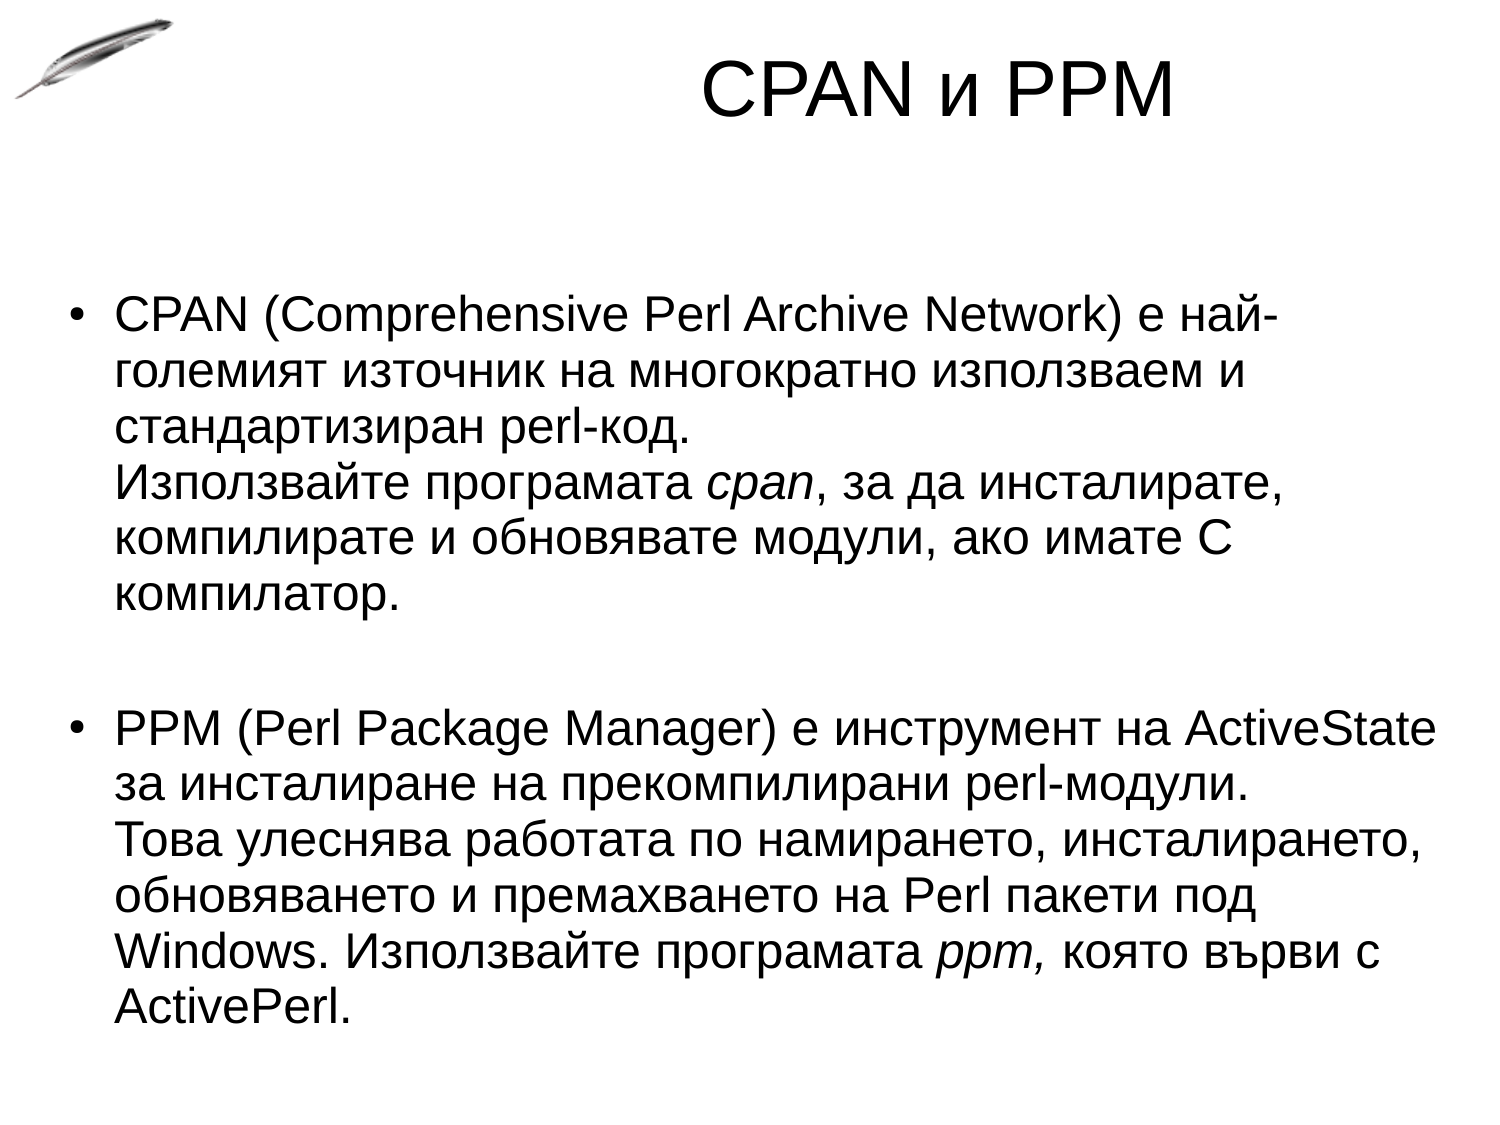

# CPAN и PPM
CPAN (Comprehensive Perl Archive Network) е най-големият източник на многократно използваем и стандартизиран perl-код.
Използвайте програмата cpan, за да инсталирате, компилирате и обновявате модули, ако имате C компилатор.
PPM (Perl Package Manager) е инструмент на ActiveState за инсталиране на прекомпилирани perl-модули.
Това улеснява работата по намирането, инсталирането, обновяването и премахването на Perl пакети под Windows. Използвайте програмата ppm, която върви с ActivePerl.